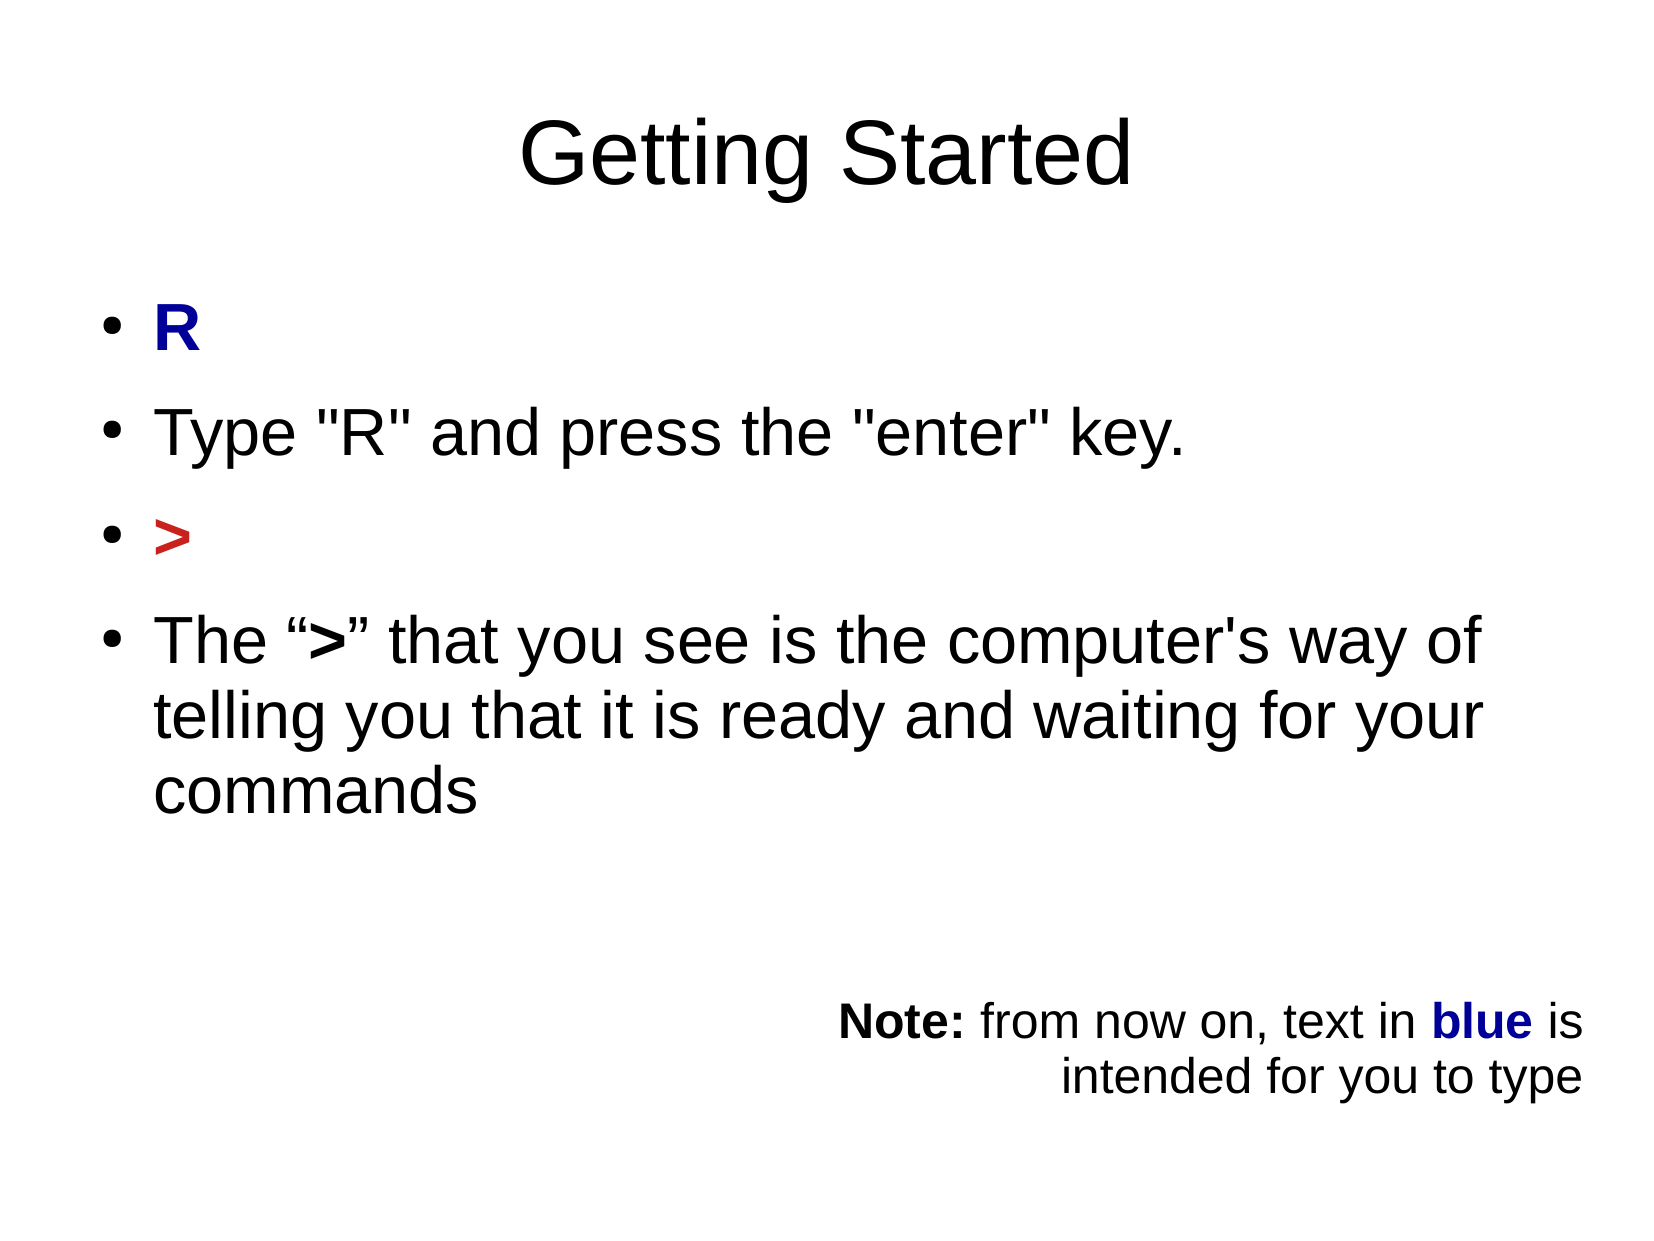

# Getting Started
R
Type "R" and press the "enter" key.
>
The “>” that you see is the computer's way of telling you that it is ready and waiting for your commands
Note: from now on, text in blue is intended for you to type